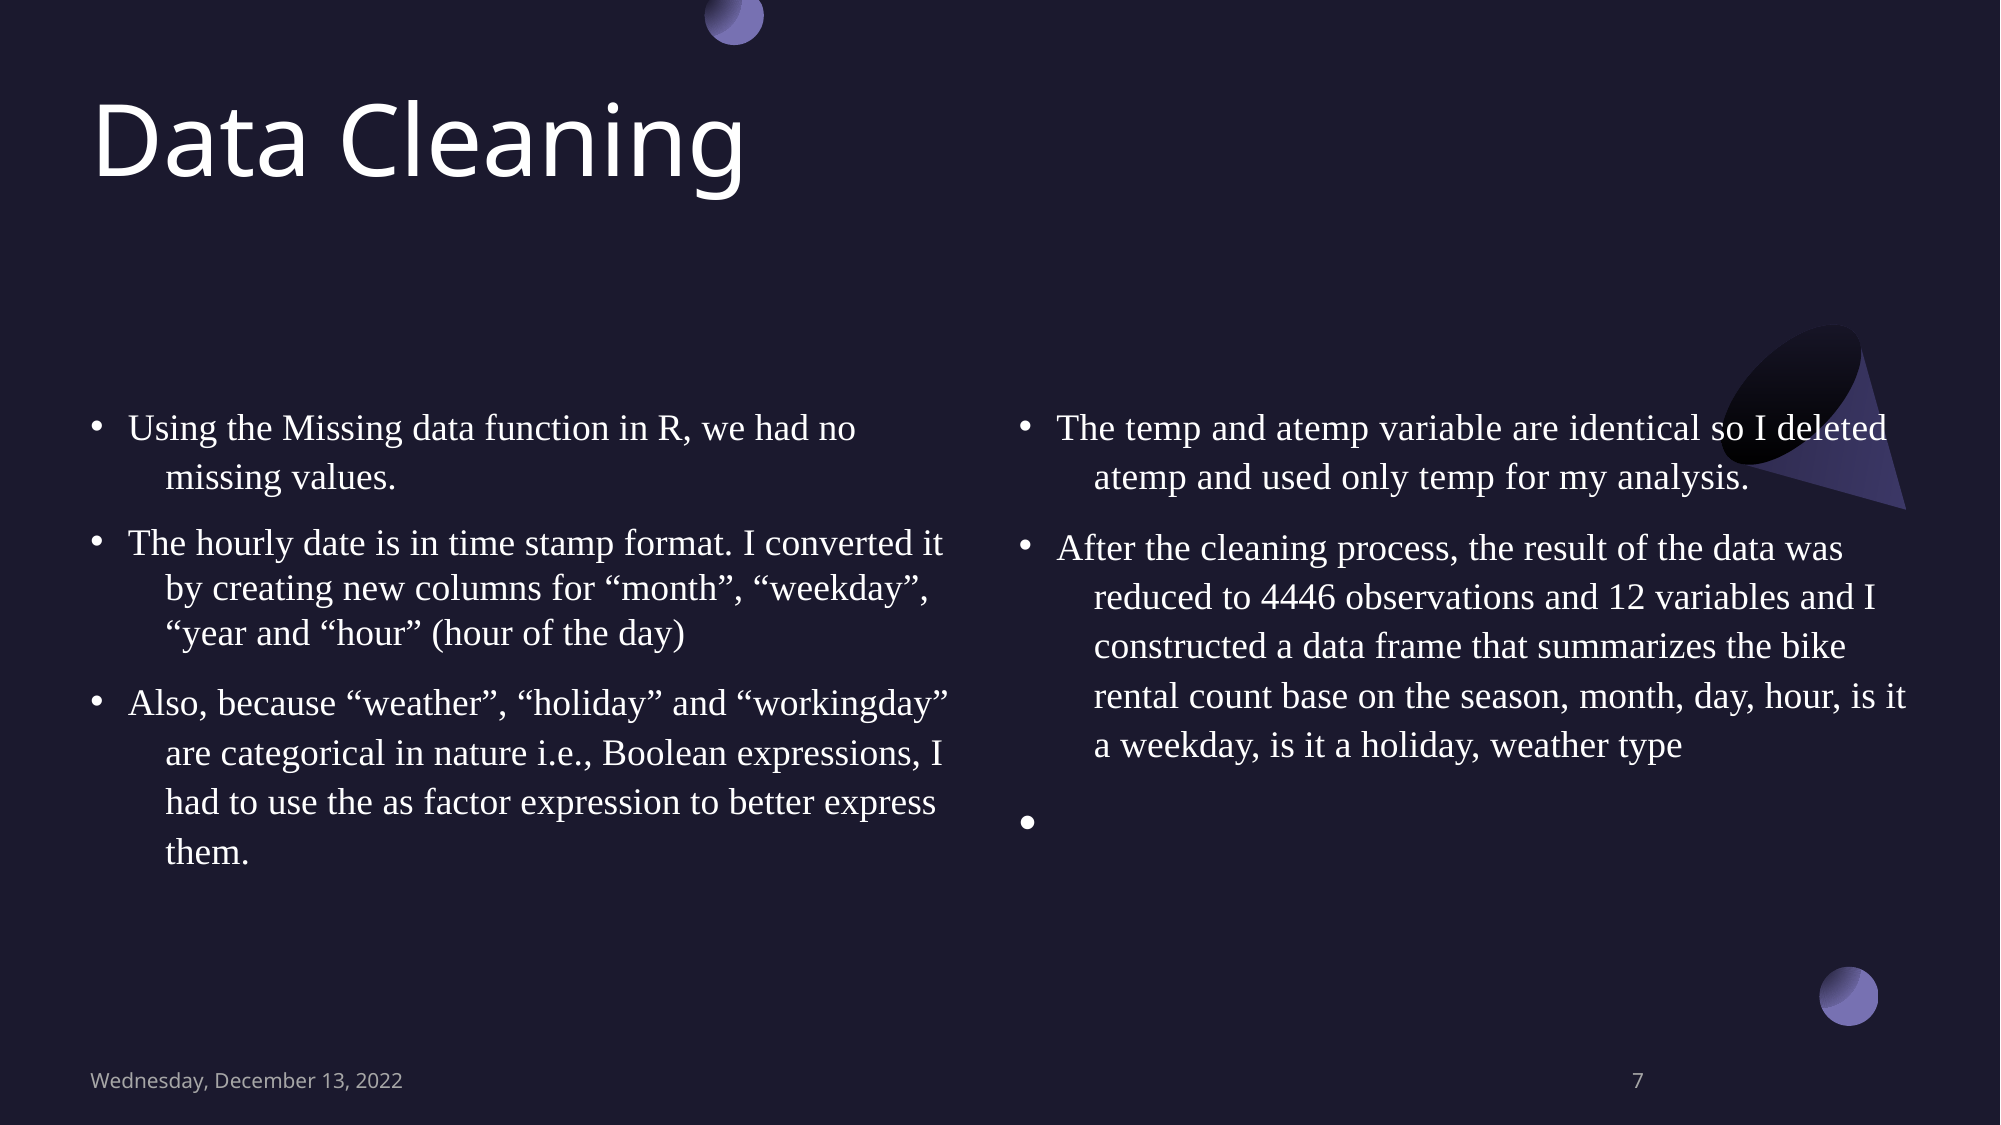

# Data Cleaning
Using the Missing data function in R, we had no missing values.
The hourly date is in time stamp format. I converted it by creating new columns for “month”, “weekday”, “year and “hour” (hour of the day)
Also, because “weather”, “holiday” and “workingday” are categorical in nature i.e., Boolean expressions, I had to use the as factor expression to better express them.
The temp and atemp variable are identical so I deleted atemp and used only temp for my analysis.
After the cleaning process, the result of the data was reduced to 4446 observations and 12 variables and I constructed a data frame that summarizes the bike rental count base on the season, month, day, hour, is it a weekday, is it a holiday, weather type
Wednesday, December 13, 2022
7